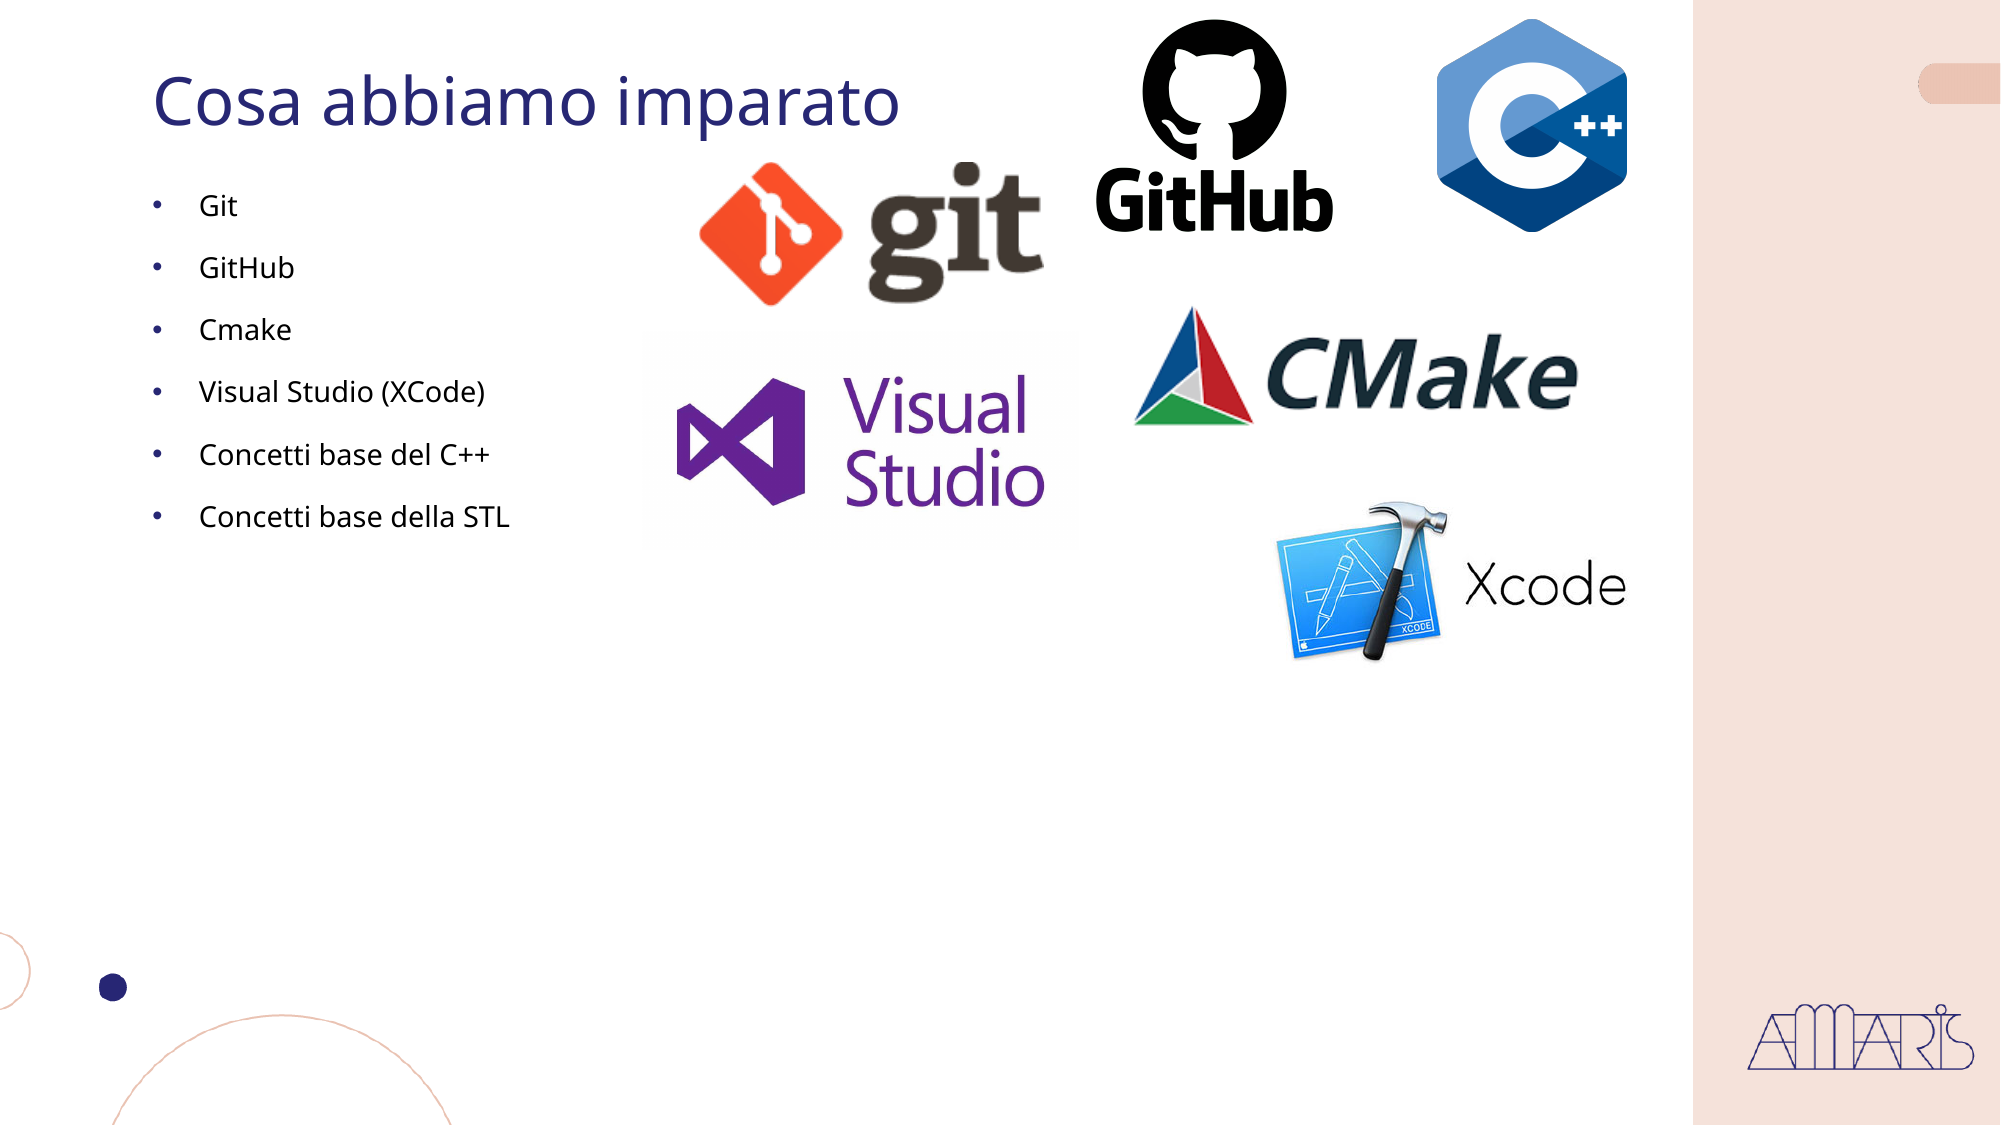

# Cosa abbiamo imparato
Git
GitHub
Cmake
Visual Studio (XCode)
Concetti base del C++
Concetti base della STL